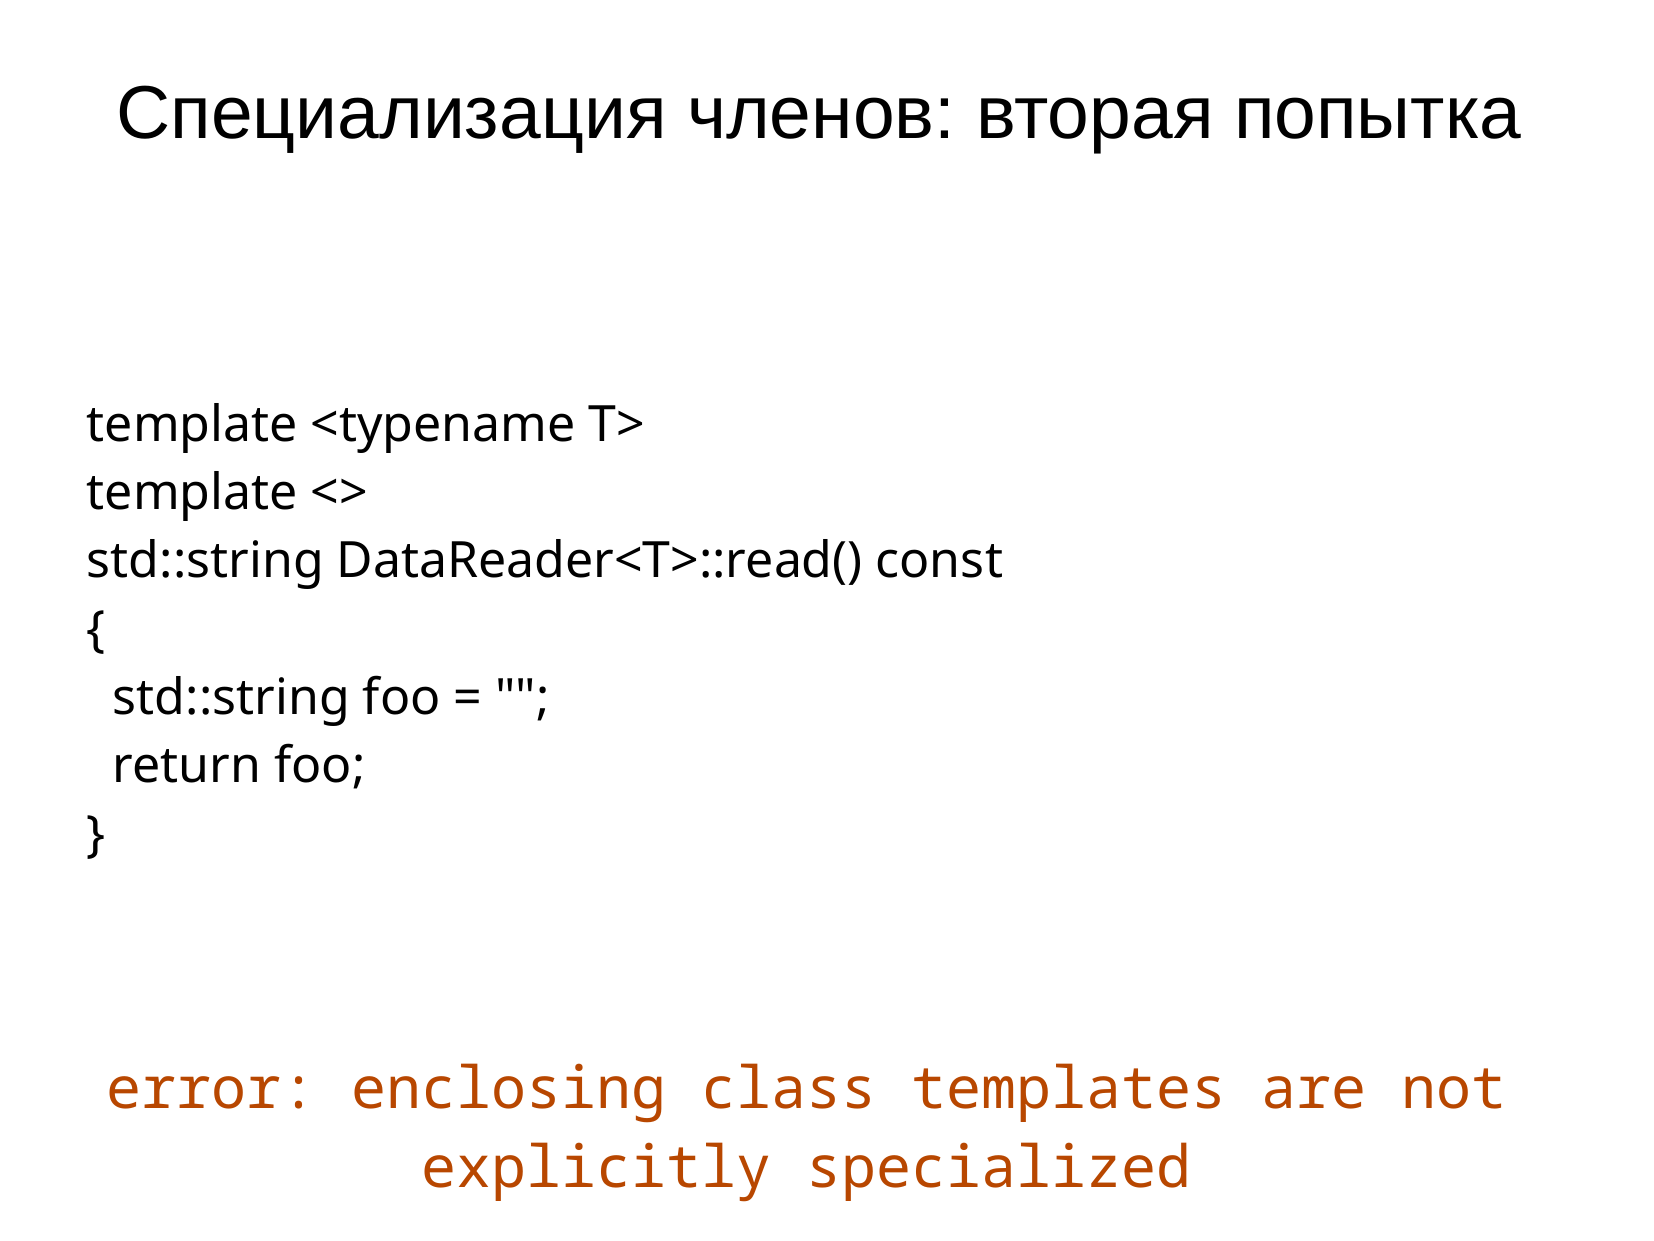

Специализация членов: вторая попытка
# template <typename T>
template <>
std::string DataReader<T>::read() const
{
 std::string foo = "";
 return foo;
}
error: enclosing class templates are not explicitly specialized